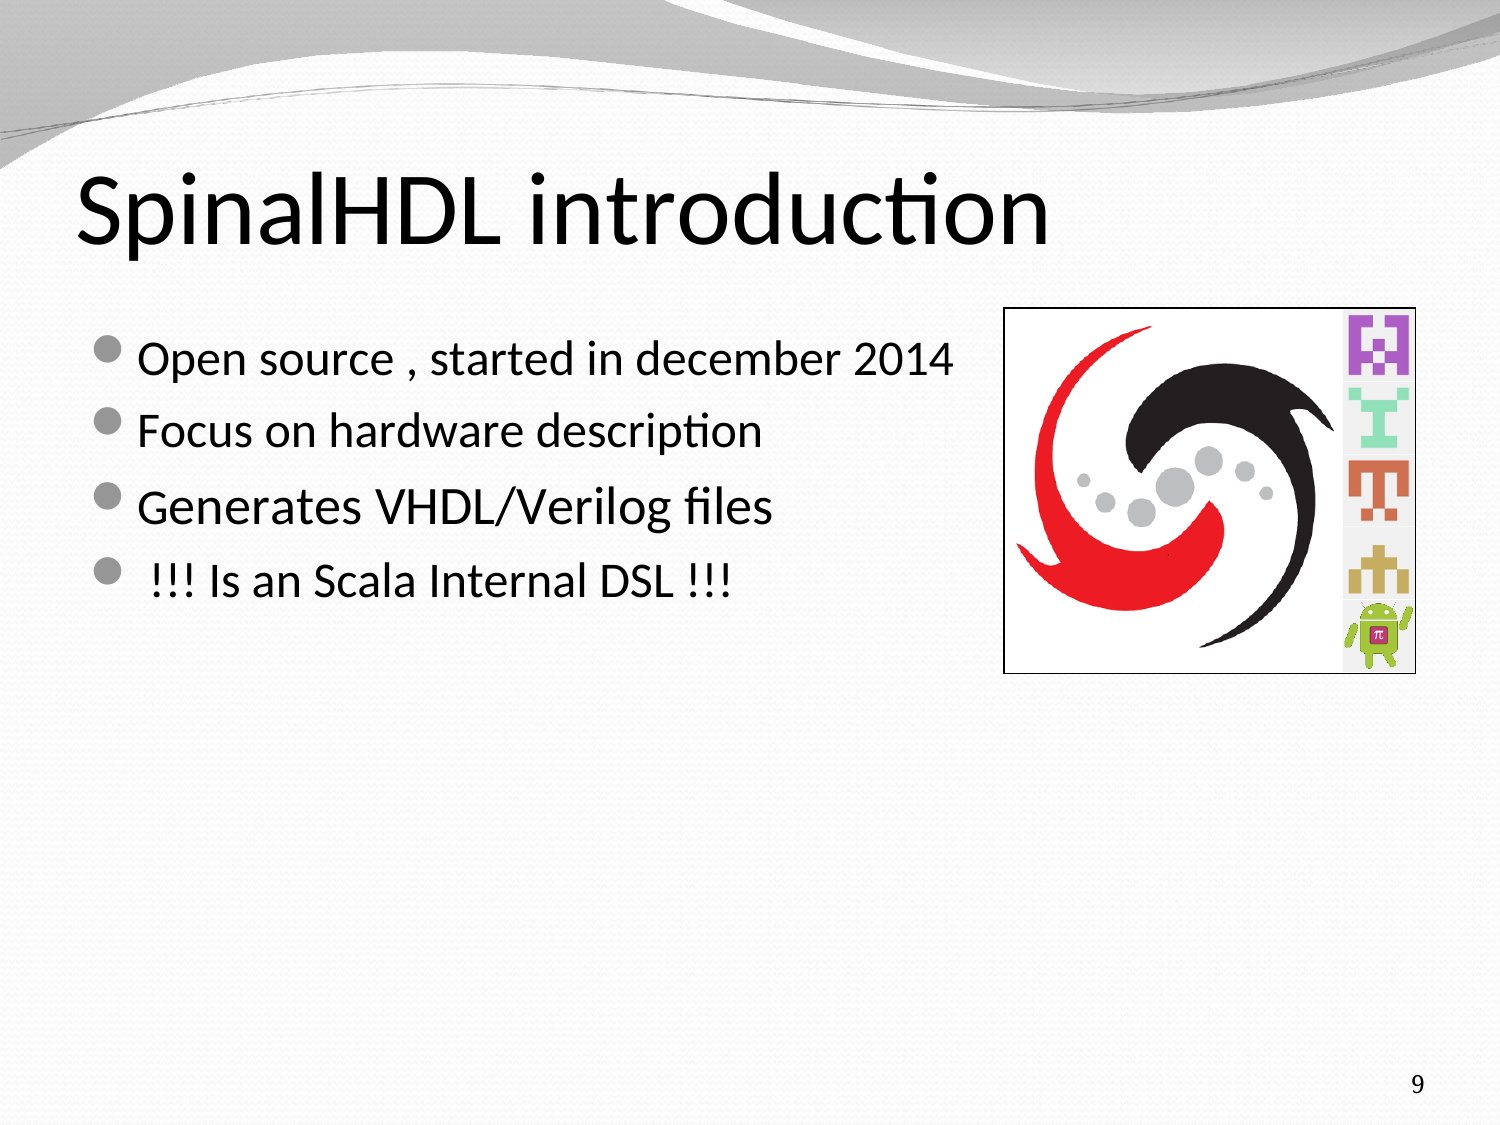

SpinalHDL introduction
# Open source , started in december 2014
Focus on hardware description
Generates VHDL/Verilog files
 !!! Is an Scala Internal DSL !!!